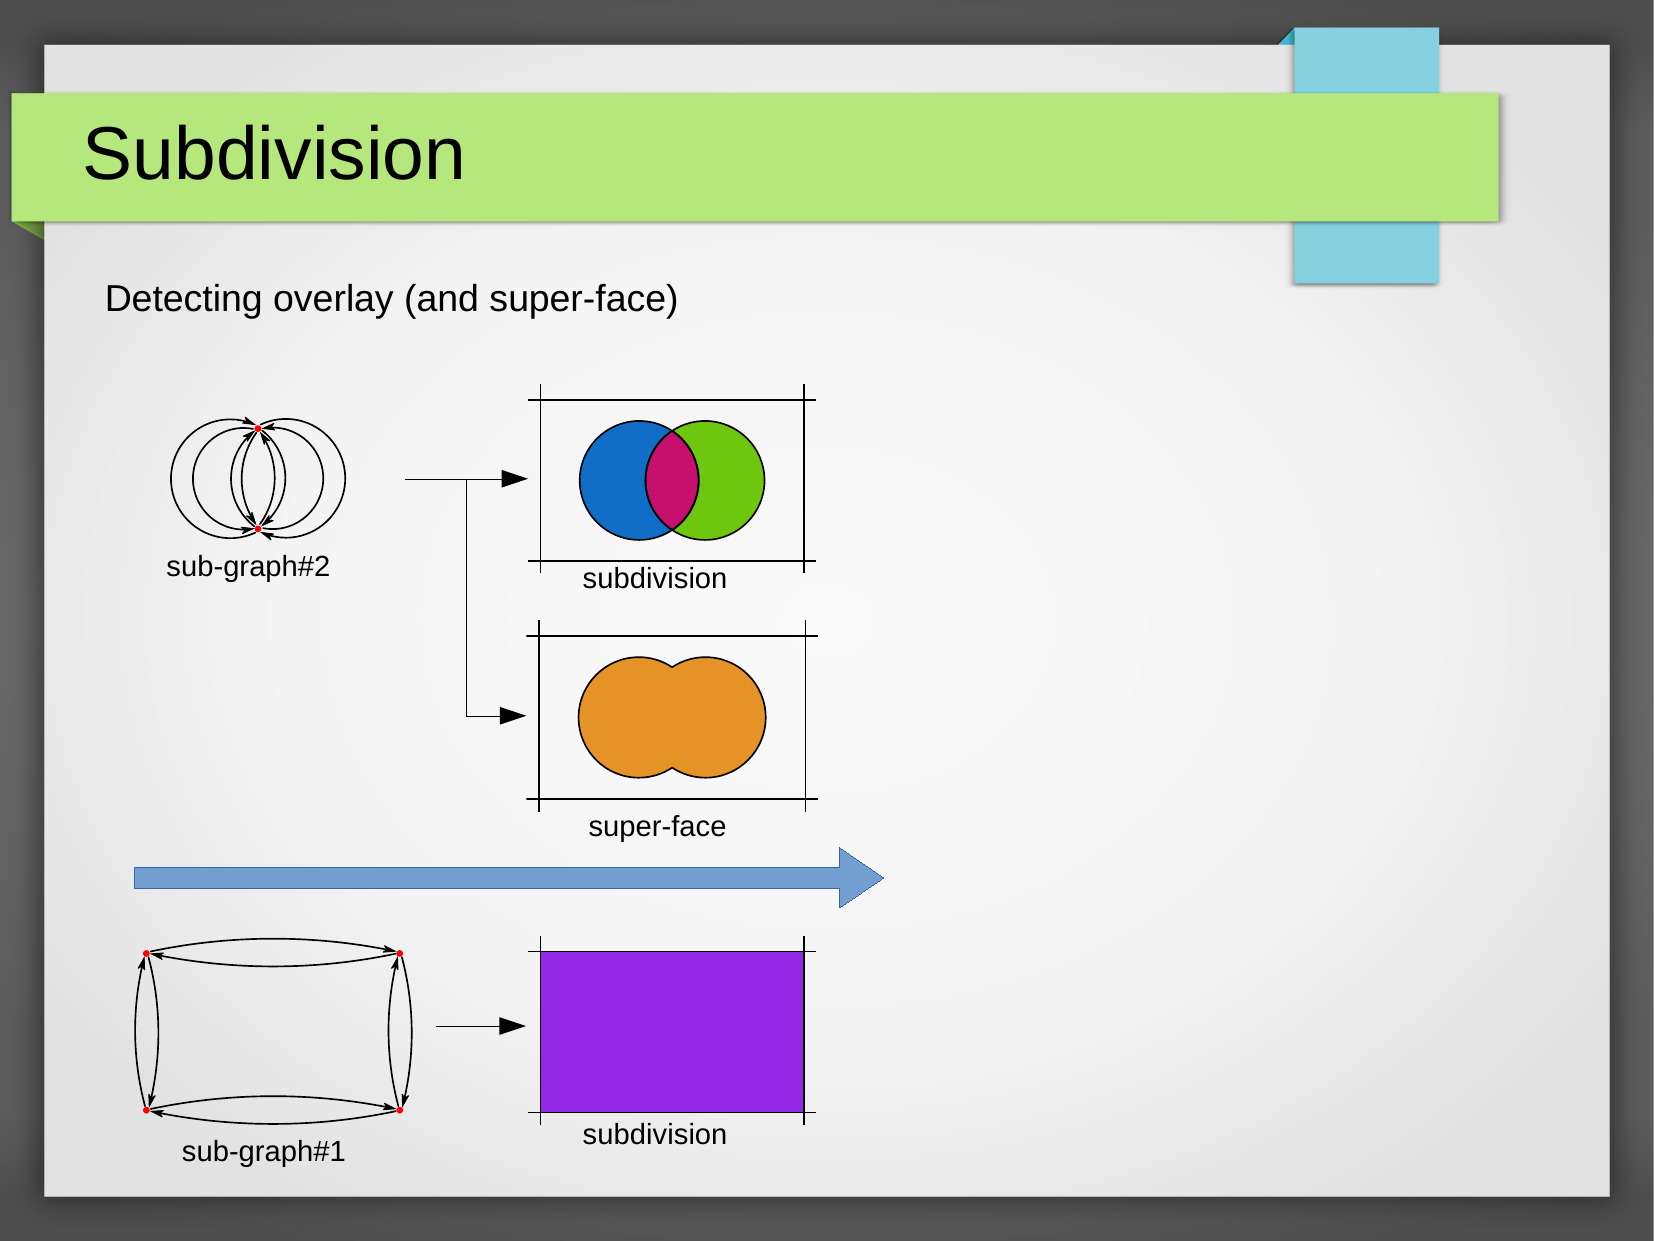

# Subdivision
Detecting overlay (and super-face)
sub-graph#2
subdivision
super-face
subdivision
sub-graph#1